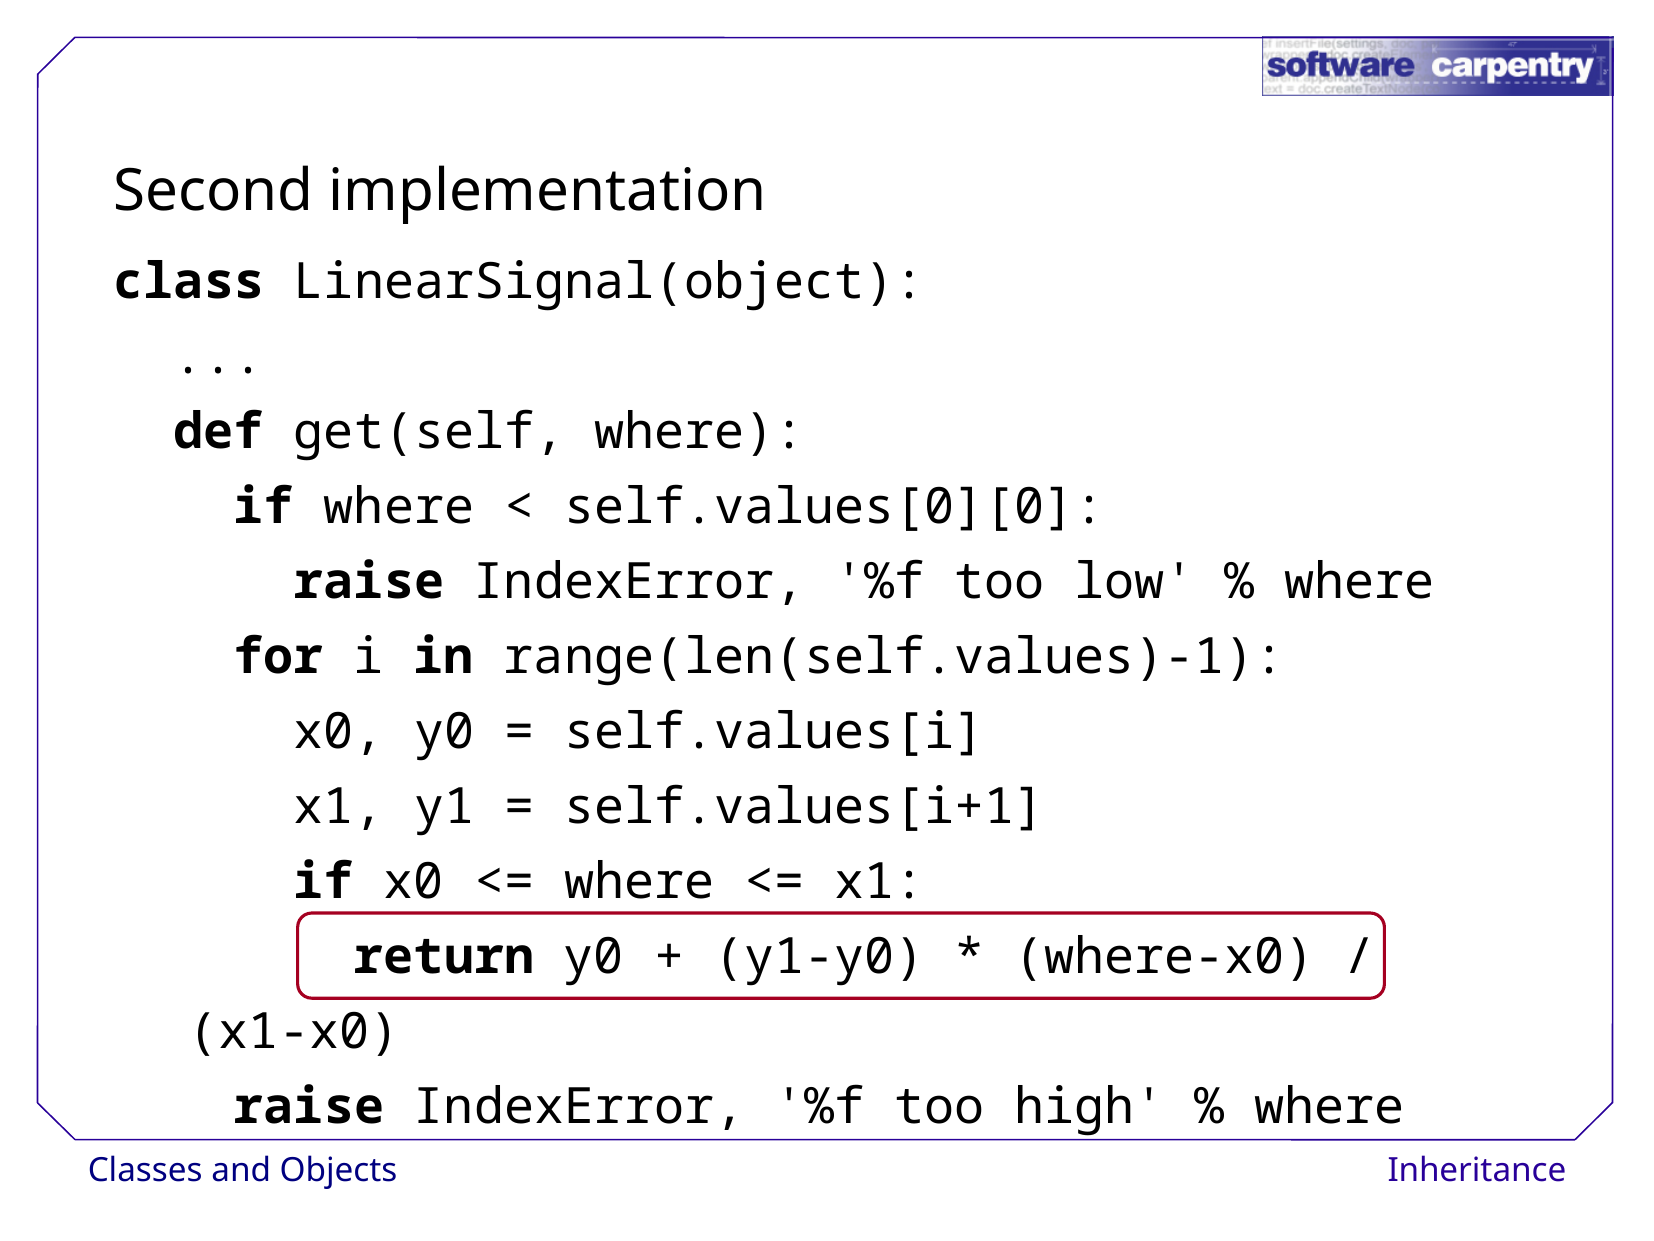

Second implementation
class LinearSignal(object):
 ...
 def get(self, where):
 if where < self.values[0][0]:
 raise IndexError, '%f too low' % where
 for i in range(len(self.values)-1):
 x0, y0 = self.values[i]
 x1, y1 = self.values[i+1]
 if x0 <= where <= x1:
 return y0 + (y1-y0) * (where-x0) / (x1-x0)
 raise IndexError, '%f too high' % where